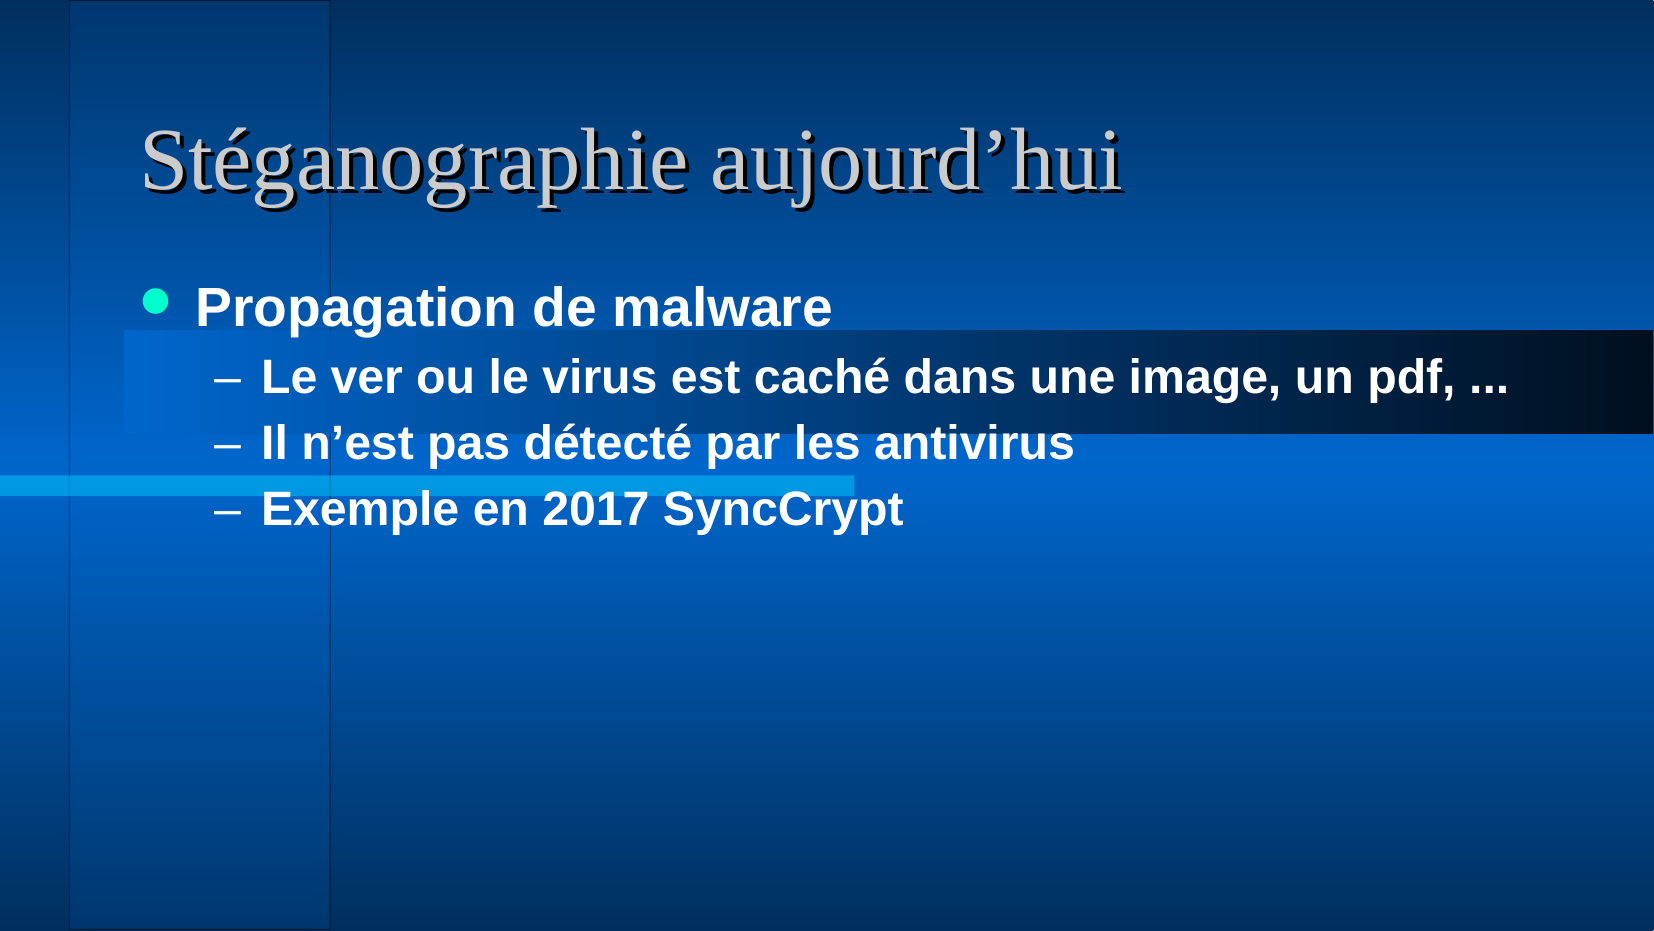

# Stéganographie aujourd’hui
Propagation de malware
Le ver ou le virus est caché dans une image, un pdf, ...
Il n’est pas détecté par les antivirus
Exemple en 2017 SyncCrypt